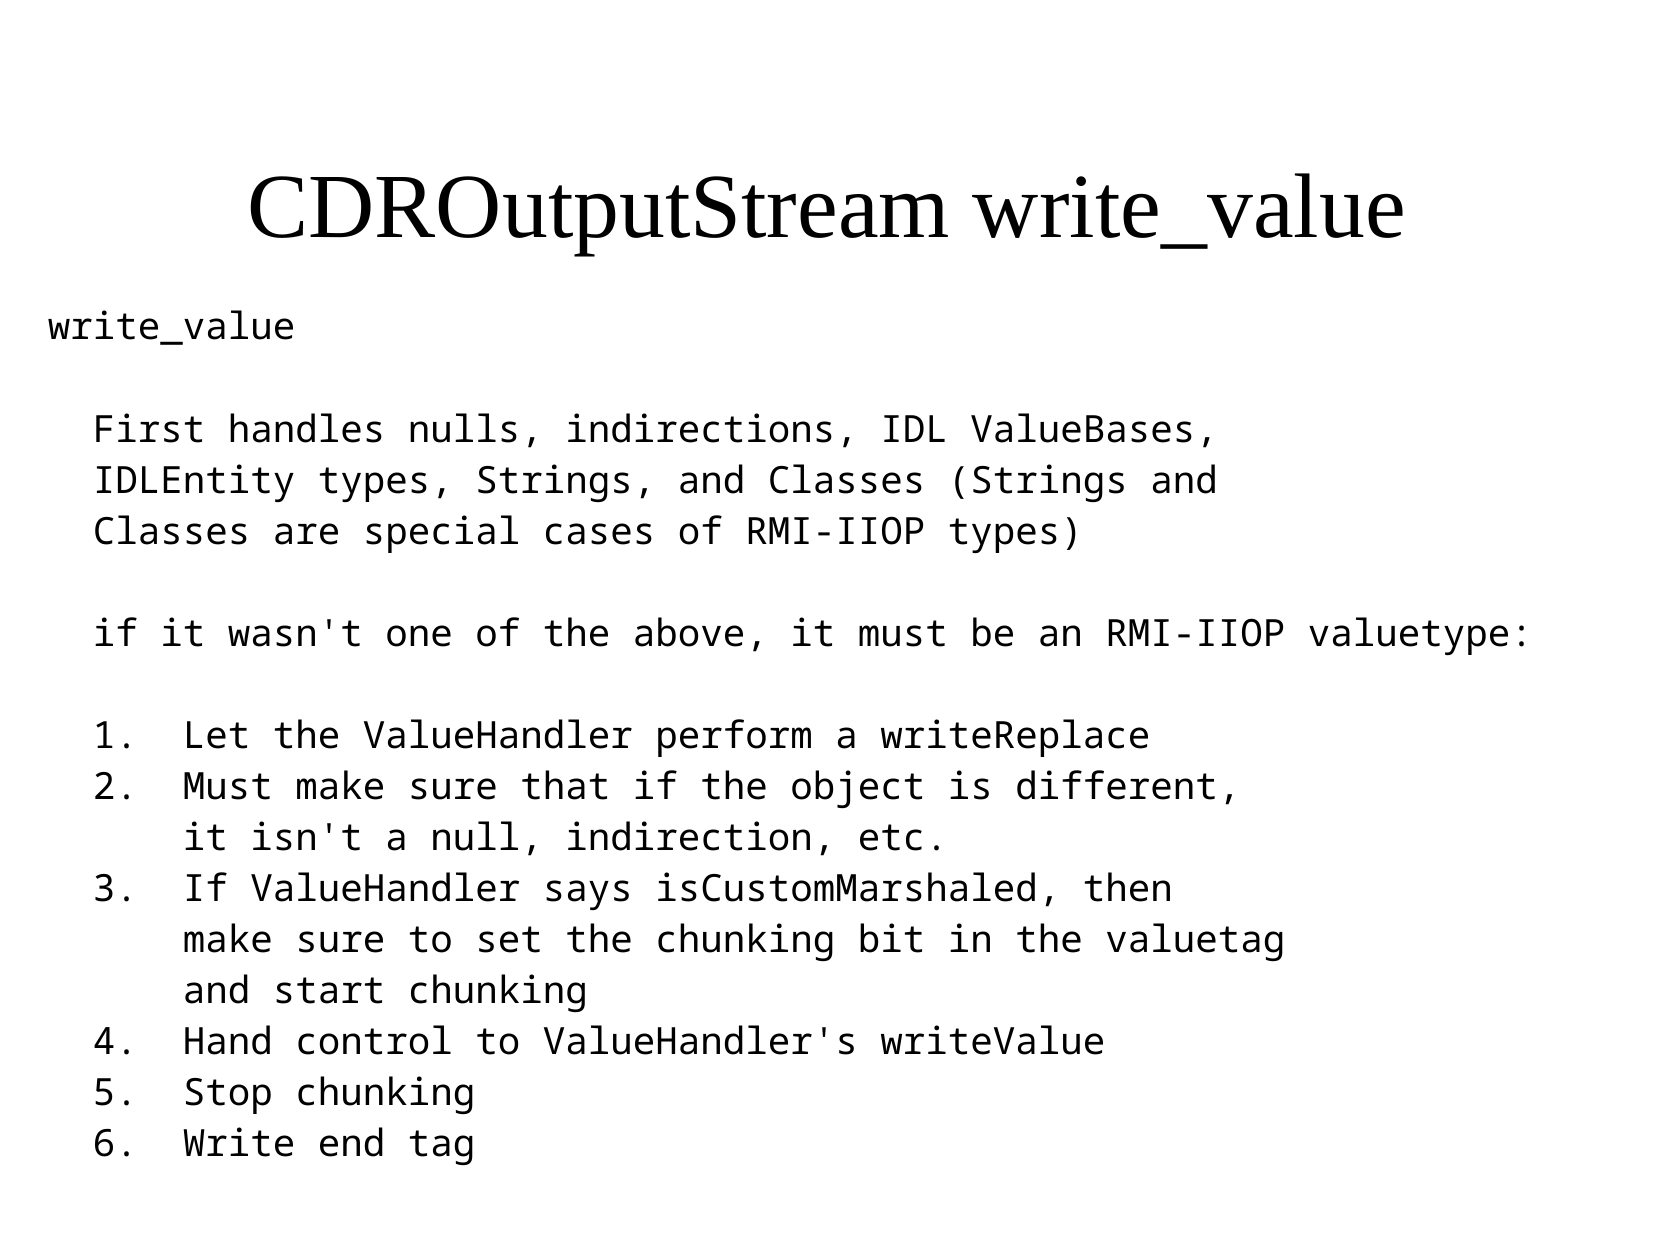

# CDROutputStream write_value
write_value
 First handles nulls, indirections, IDL ValueBases,
 IDLEntity types, Strings, and Classes (Strings and
 Classes are special cases of RMI-IIOP types)
 if it wasn't one of the above, it must be an RMI-IIOP valuetype:
 1. Let the ValueHandler perform a writeReplace
 2. Must make sure that if the object is different,
 it isn't a null, indirection, etc.
 3. If ValueHandler says isCustomMarshaled, then
 make sure to set the chunking bit in the valuetag
 and start chunking
 4. Hand control to ValueHandler's writeValue
 5. Stop chunking
 6. Write end tag